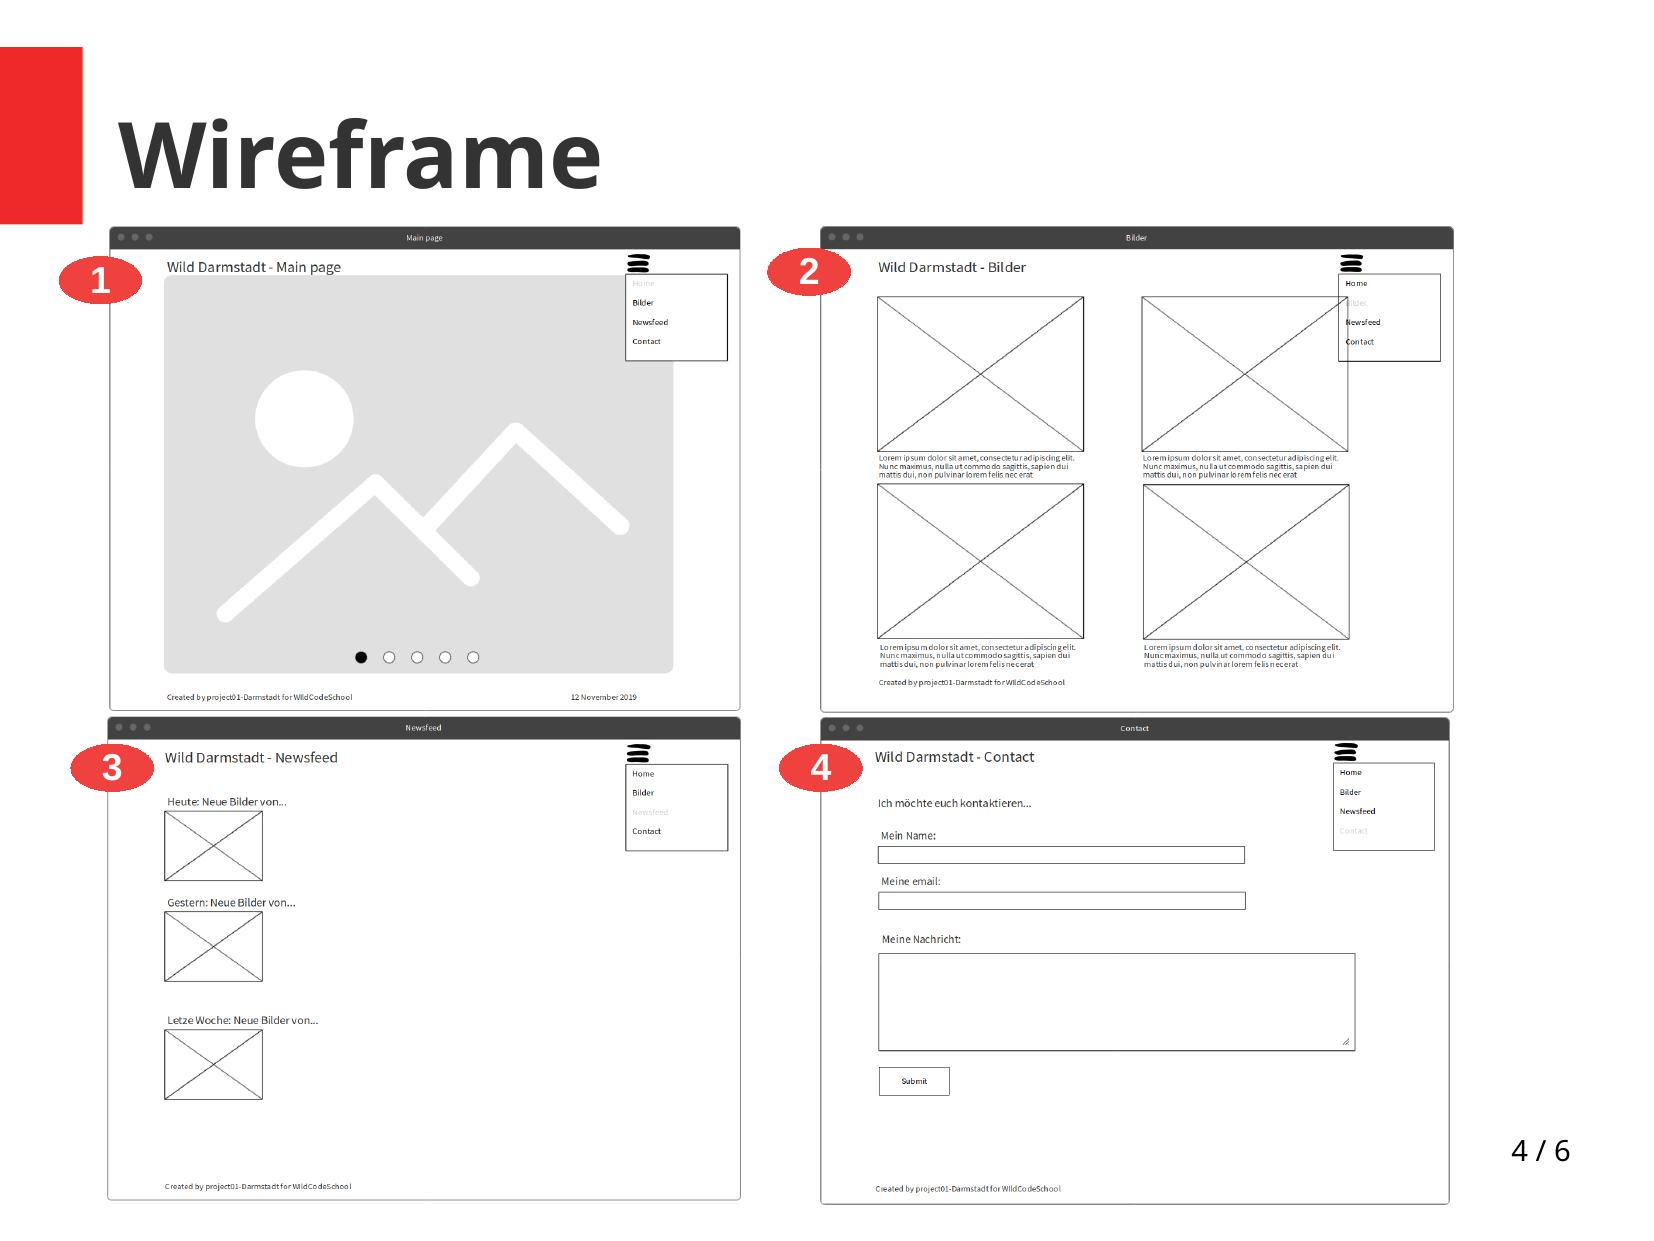

# Wireframe
2
1
3
4
4